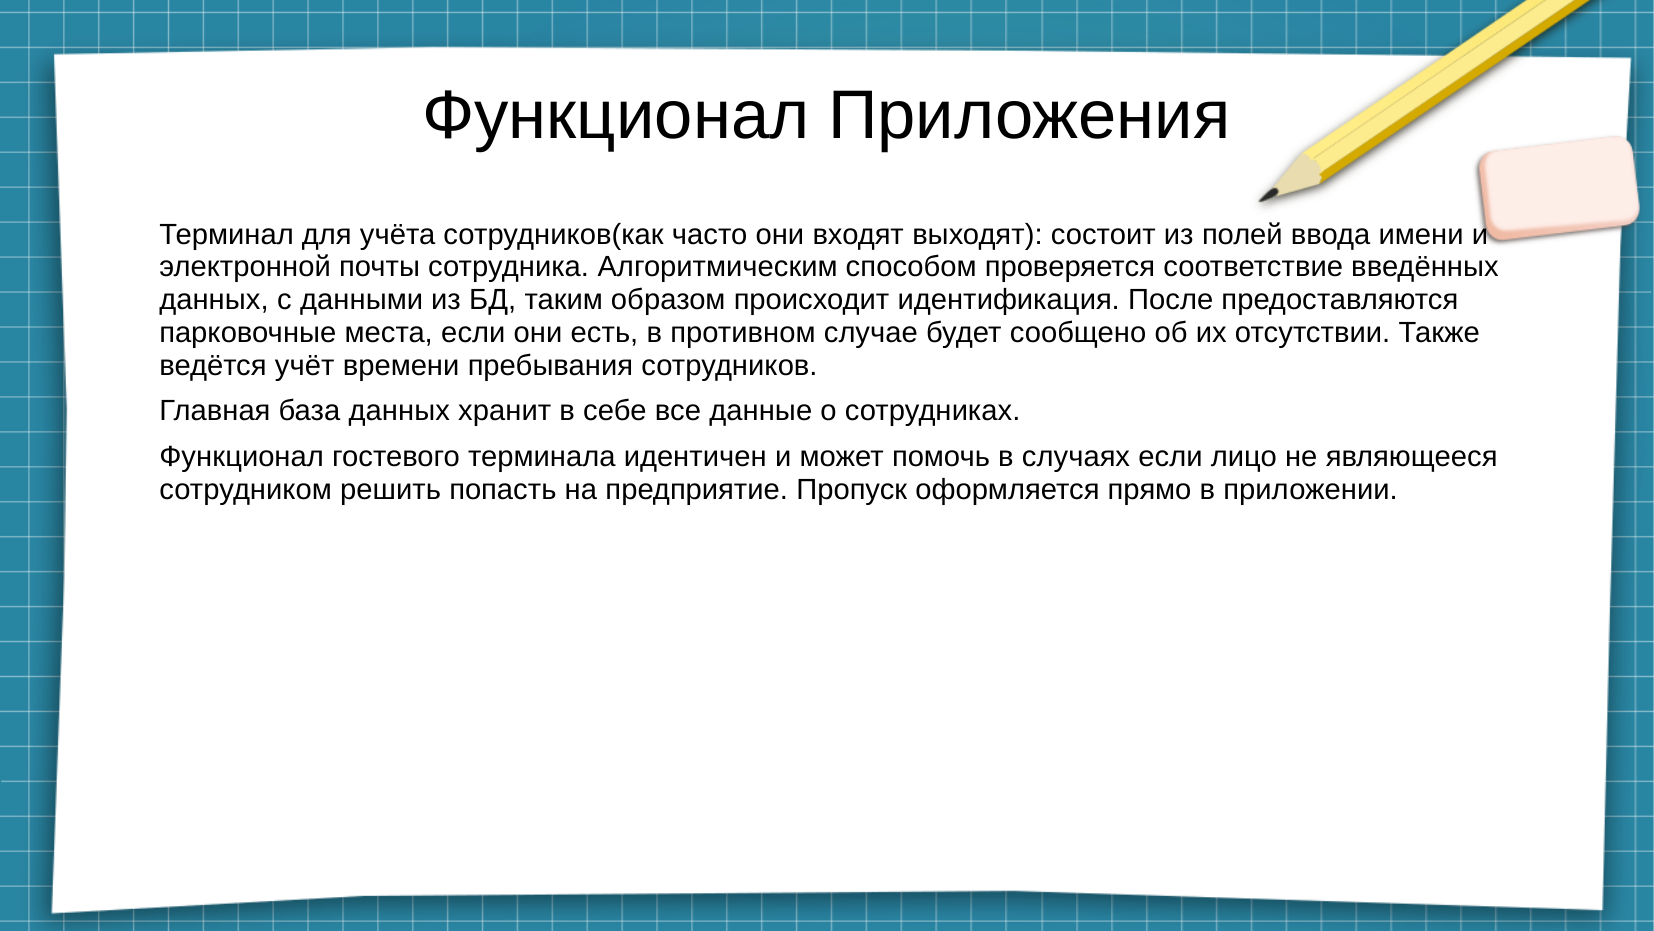

# Функционал Приложения
Терминал для учёта сотрудников(как часто они входят выходят): состоит из полей ввода имени и электронной почты сотрудника. Алгоритмическим способом проверяется соответствие введённых данных, с данными из БД, таким образом происходит идентификация. После предоставляются парковочные места, если они есть, в противном случае будет сообщено об их отсутствии. Также ведётся учёт времени пребывания сотрудников.
Главная база данных хранит в себе все данные о сотрудниках.
Функционал гостевого терминала идентичен и может помочь в случаях если лицо не являющееся сотрудником решить попасть на предприятие. Пропуск оформляется прямо в приложении.